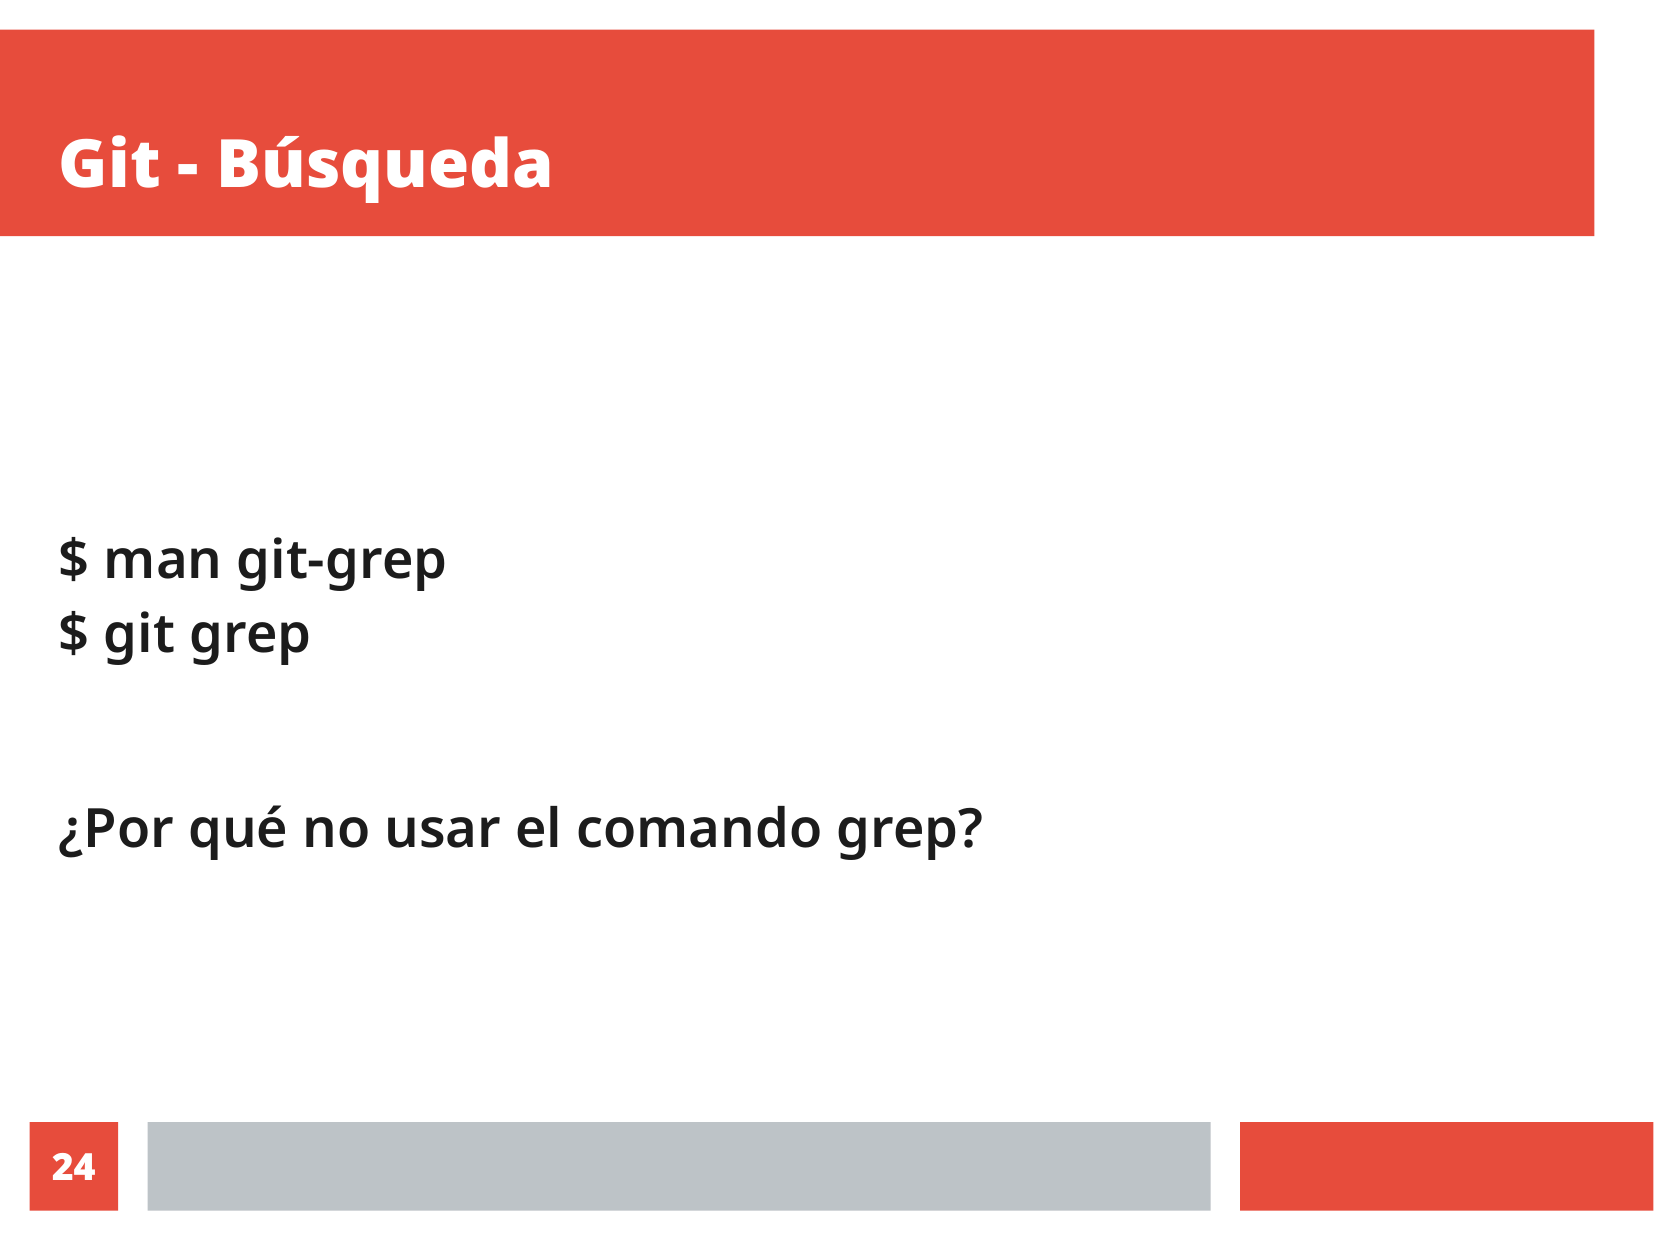

# Git - Búsqueda
$ man git-grep
$ git grep
¿Por qué no usar el comando grep?
24